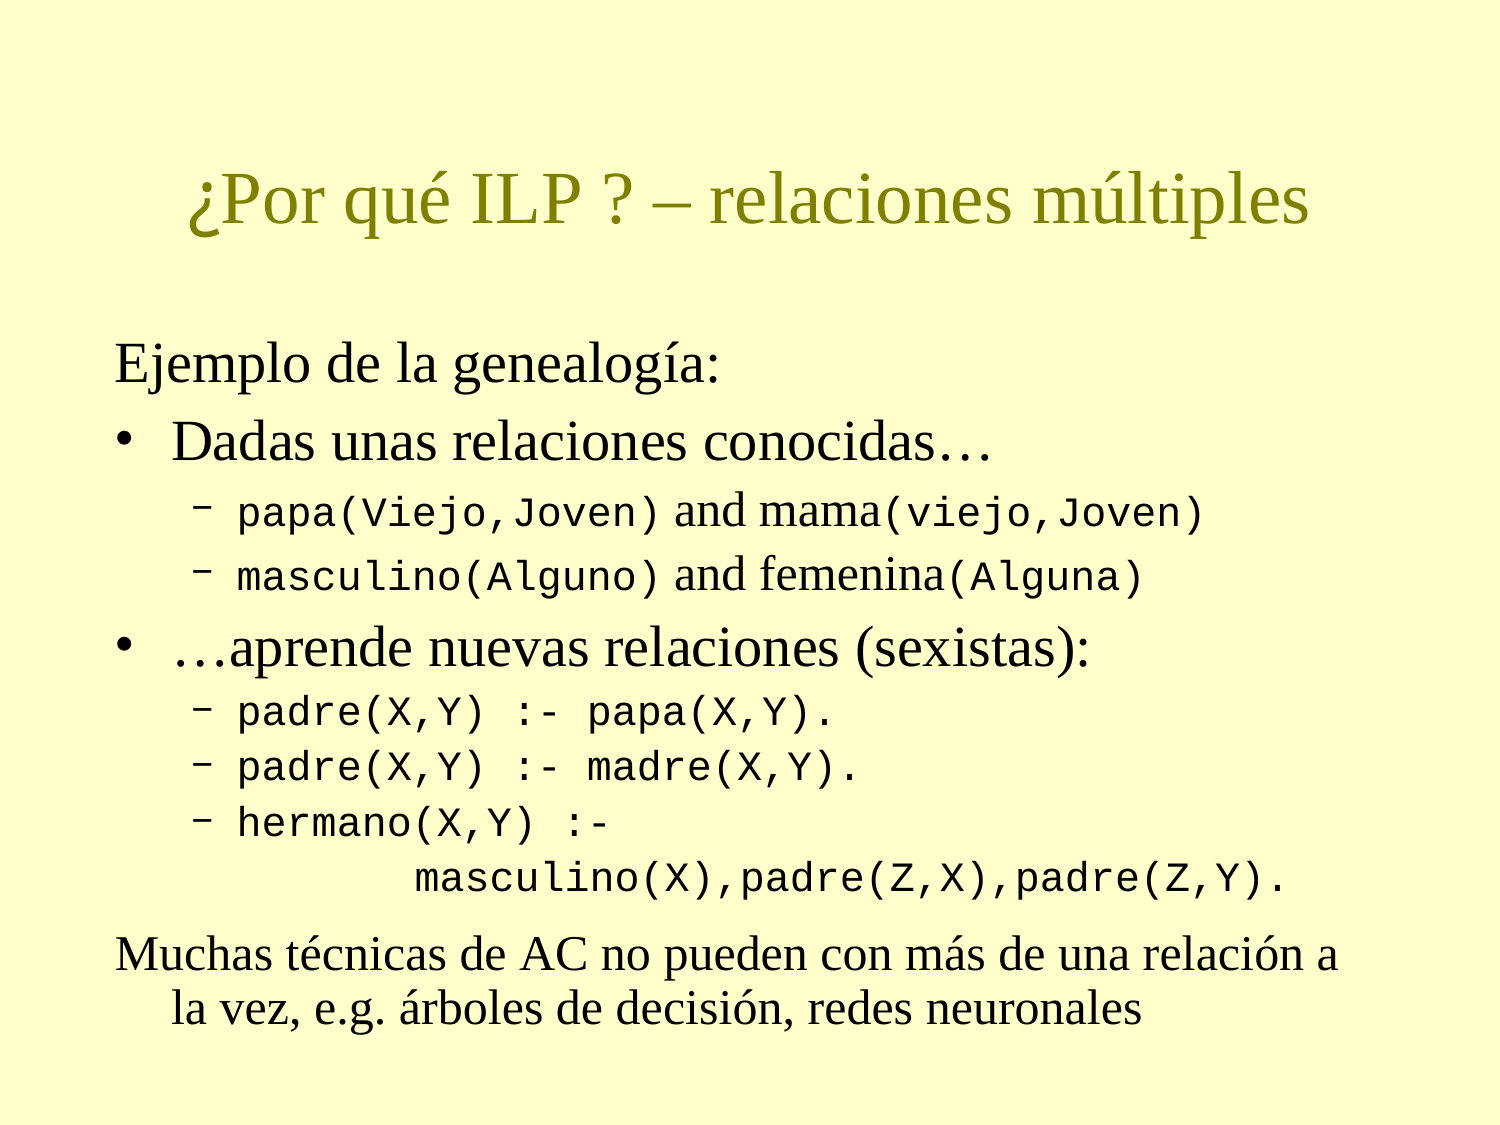

# ¿Por qué ILP ? – relaciones múltiples
Ejemplo de la genealogía:
Dadas unas relaciones conocidas…
papa(Viejo,Joven) and mama(viejo,Joven)
masculino(Alguno) and femenina(Alguna)
…aprende nuevas relaciones (sexistas):
padre(X,Y) :- papa(X,Y).
padre(X,Y) :- madre(X,Y).
hermano(X,Y) :-
			masculino(X),padre(Z,X),padre(Z,Y).
Muchas técnicas de AC no pueden con más de una relación a la vez, e.g. árboles de decisión, redes neuronales